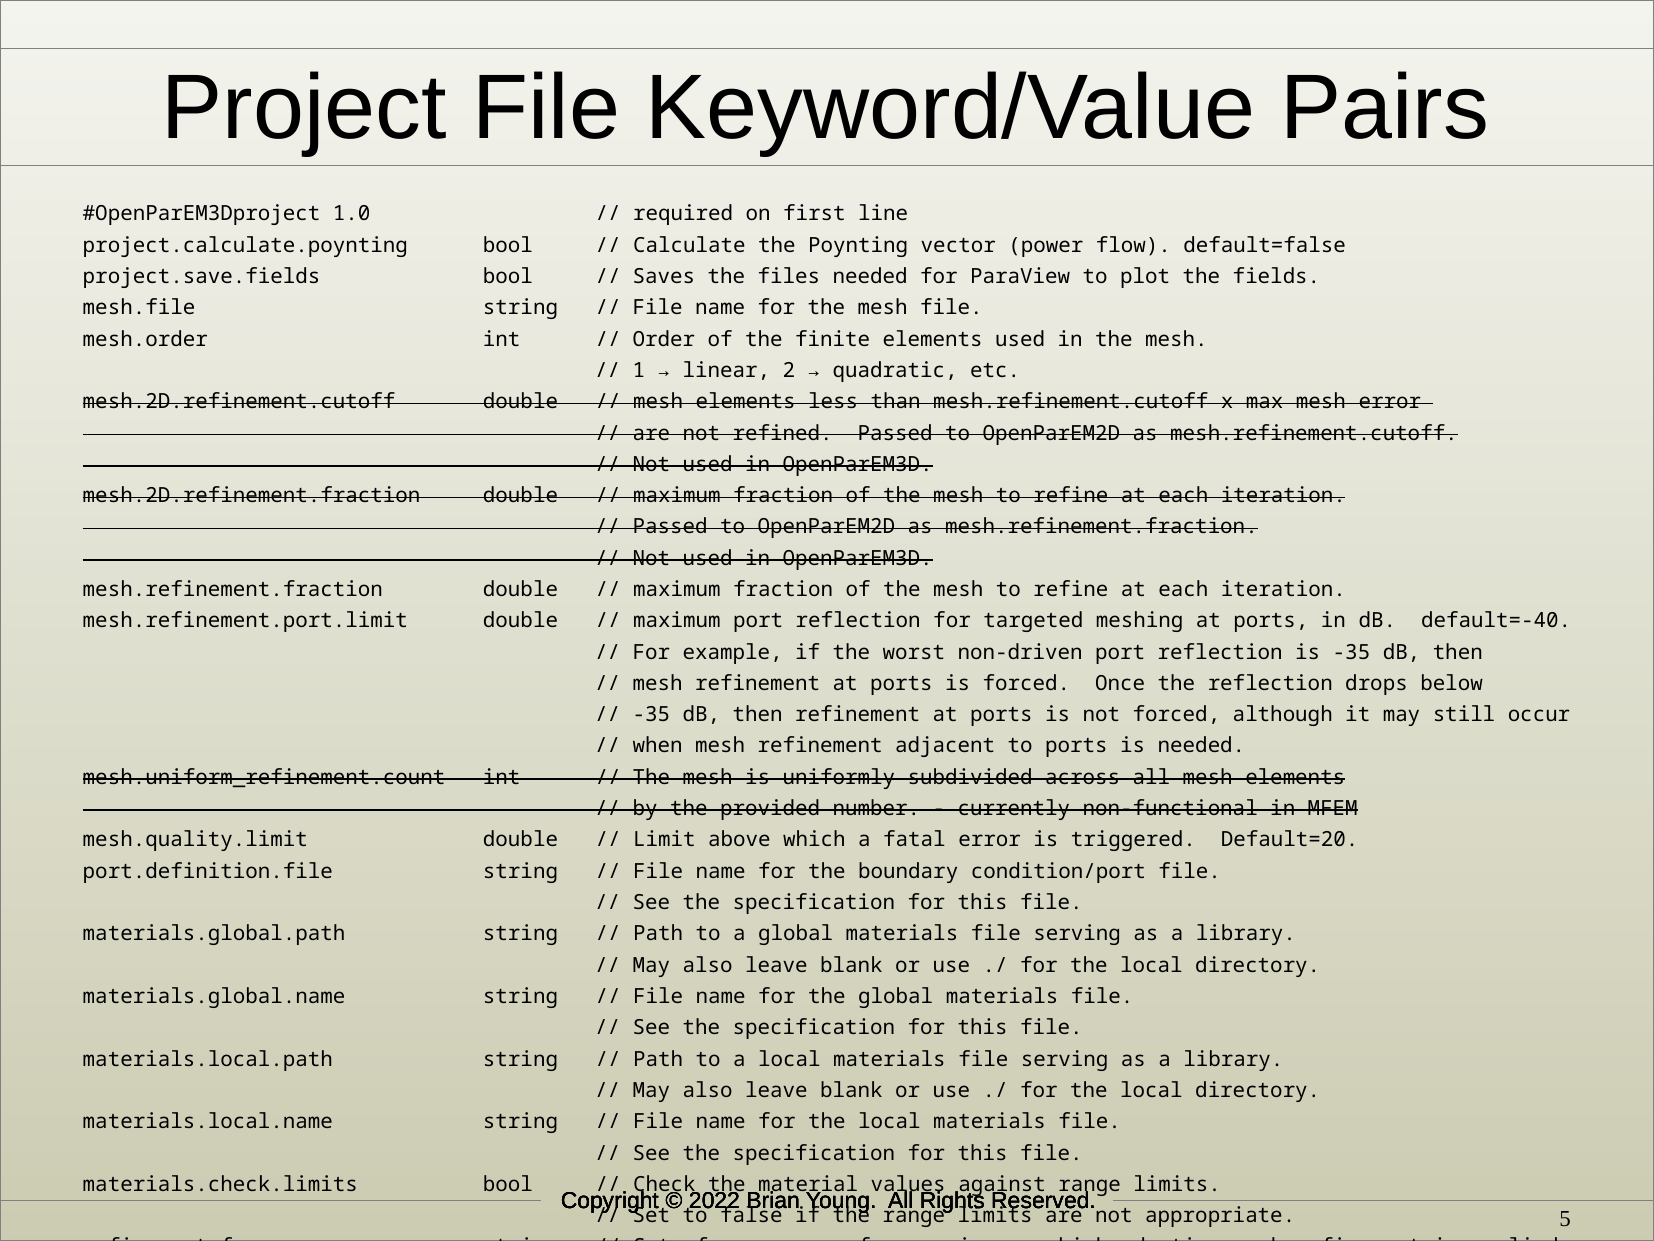

# Project File Keyword/Value Pairs
#OpenParEM3Dproject 1.0 // required on first line
project.calculate.poynting bool // Calculate the Poynting vector (power flow). default=false
project.save.fields bool // Saves the files needed for ParaView to plot the fields.
mesh.file string // File name for the mesh file.
mesh.order int // Order of the finite elements used in the mesh.
 // 1 → linear, 2 → quadratic, etc.
mesh.2D.refinement.cutoff double // mesh elements less than mesh.refinement.cutoff x max mesh error
 // are not refined. Passed to OpenParEM2D as mesh.refinement.cutoff.
 // Not used in OpenParEM3D.
mesh.2D.refinement.fraction double // maximum fraction of the mesh to refine at each iteration.
 // Passed to OpenParEM2D as mesh.refinement.fraction.
 // Not used in OpenParEM3D.
mesh.refinement.fraction double // maximum fraction of the mesh to refine at each iteration.
mesh.refinement.port.limit double // maximum port reflection for targeted meshing at ports, in dB. default=-40.
 // For example, if the worst non-driven port reflection is -35 dB, then
 // mesh refinement at ports is forced. Once the reflection drops below
 // -35 dB, then refinement at ports is not forced, although it may still occur
 // when mesh refinement adjacent to ports is needed.
mesh.uniform_refinement.count int // The mesh is uniformly subdivided across all mesh elements
 // by the provided number. - currently non-functional in MFEM
mesh.quality.limit double // Limit above which a fatal error is triggered. Default=20.
port.definition.file string // File name for the boundary condition/port file.
 // See the specification for this file.
materials.global.path string // Path to a global materials file serving as a library.
 // May also leave blank or use ./ for the local directory.
materials.global.name string // File name for the global materials file.
 // See the specification for this file.
materials.local.path string // Path to a local materials file serving as a library.
 // May also leave blank or use ./ for the local directory.
materials.local.name string // File name for the local materials file.
 // See the specification for this file.
materials.check.limits bool // Check the material values against range limits.
 // Set to false if the range limits are not appropriate.
refinement.frequency string // Sets frequency or frequencies on which adaptive mesh refinement is applied.
 // Options:
 // none - refine at no frequencies and simulate with the initial mesh
 // all - refine at each frequency starting from the initial mesh.
 // Note that this is generally not a good idea because it
 // induces variability in a frequency sweep.
 // high - refine at the highest frequency then simulate at all
 // frequencies with that mesh
 // low - refine at the lowest frequency then simulate at all
 // frequencies with that mesh
 // highlow - refine at the highest then lowest frequencies then simulate
 // at all frequencies with that mesh
 // lowhigh - refine at the lowest then highest frequencies then simulate
 // at all frequencies with that mesh
 // plan - refine at the frequencies marked in the frequency plan then
 // simulate at all frequencies with that mesh. Refinement occurs
 // in the frequency order in which the frequencies are found.
5